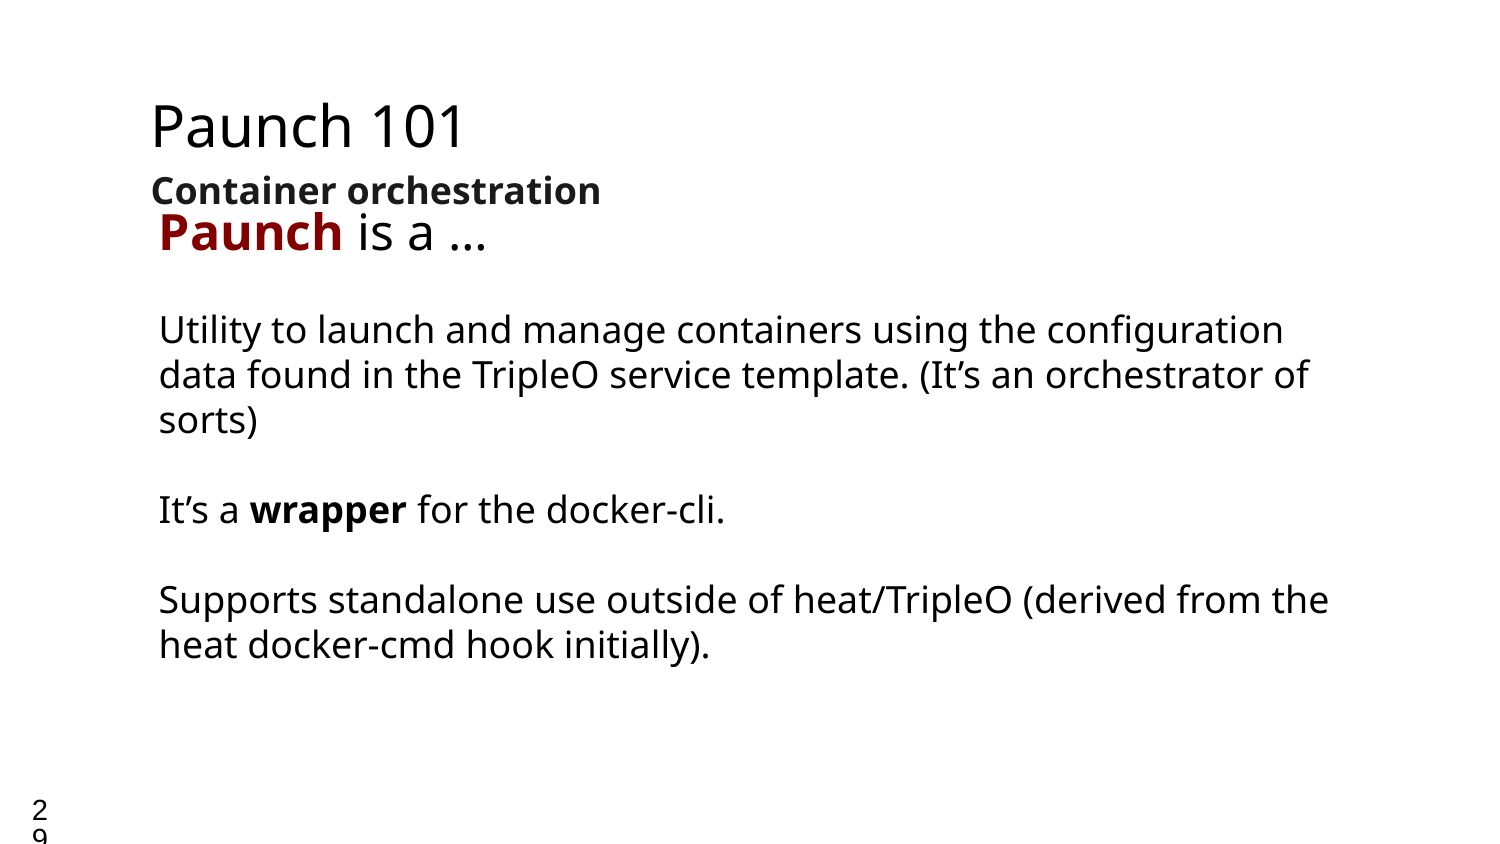

# Paunch 101
Container orchestration
Paunch is a …
Utility to launch and manage containers using the configuration data found in the TripleO service template. (It’s an orchestrator of sorts)
It’s a wrapper for the docker-cli.
Supports standalone use outside of heat/TripleO (derived from the heat docker-cmd hook initially).